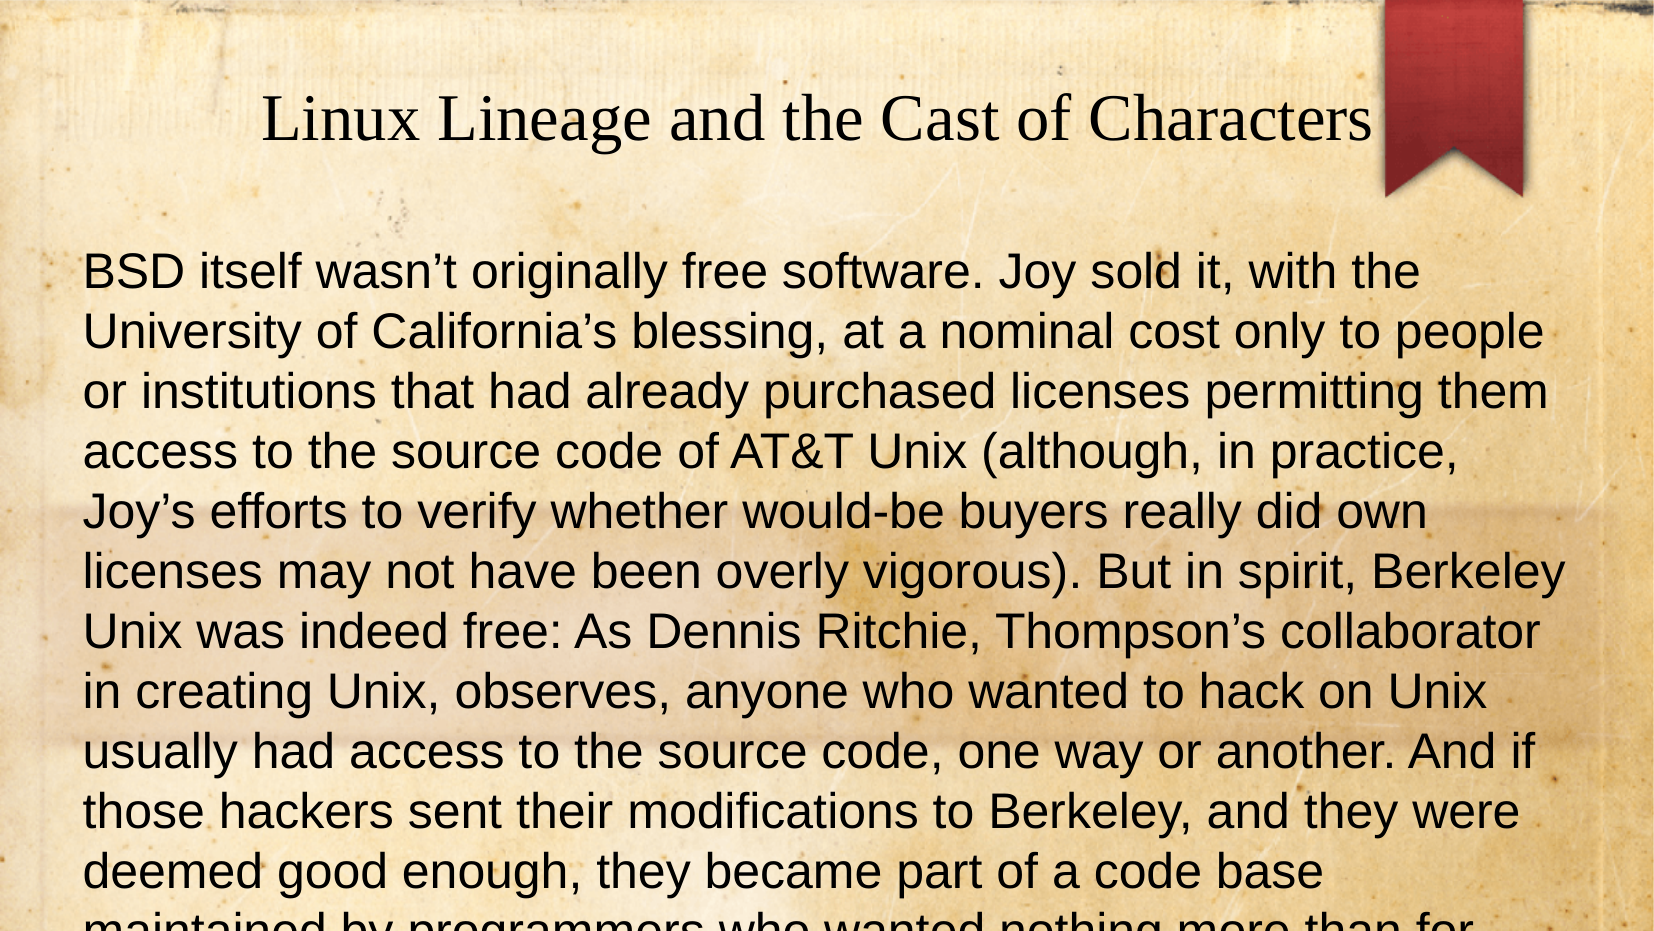

Linux Lineage and the Cast of Characters
BSD itself wasn’t originally free software. Joy sold it, with the University of California’s blessing, at a nominal cost only to people or institutions that had already purchased licenses permitting them access to the source code of AT&T Unix (although, in practice, Joy’s efforts to verify whether would-be buyers really did own licenses may not have been overly vigorous). But in spirit, Berkeley Unix was indeed free: As Dennis Ritchie, Thompson’s collaborator in creating Unix, observes, anyone who wanted to hack on Unix usually had access to the source code, one way or another. And if those hackers sent their modifications to Berkeley, and they were deemed good enough, they became part of a code base maintained by programmers who wanted nothing more than for their software to be widely used, for as low a cost as possible.
 - Andrew Leonard, salon.com
CS-334 Spring 2015													Page of